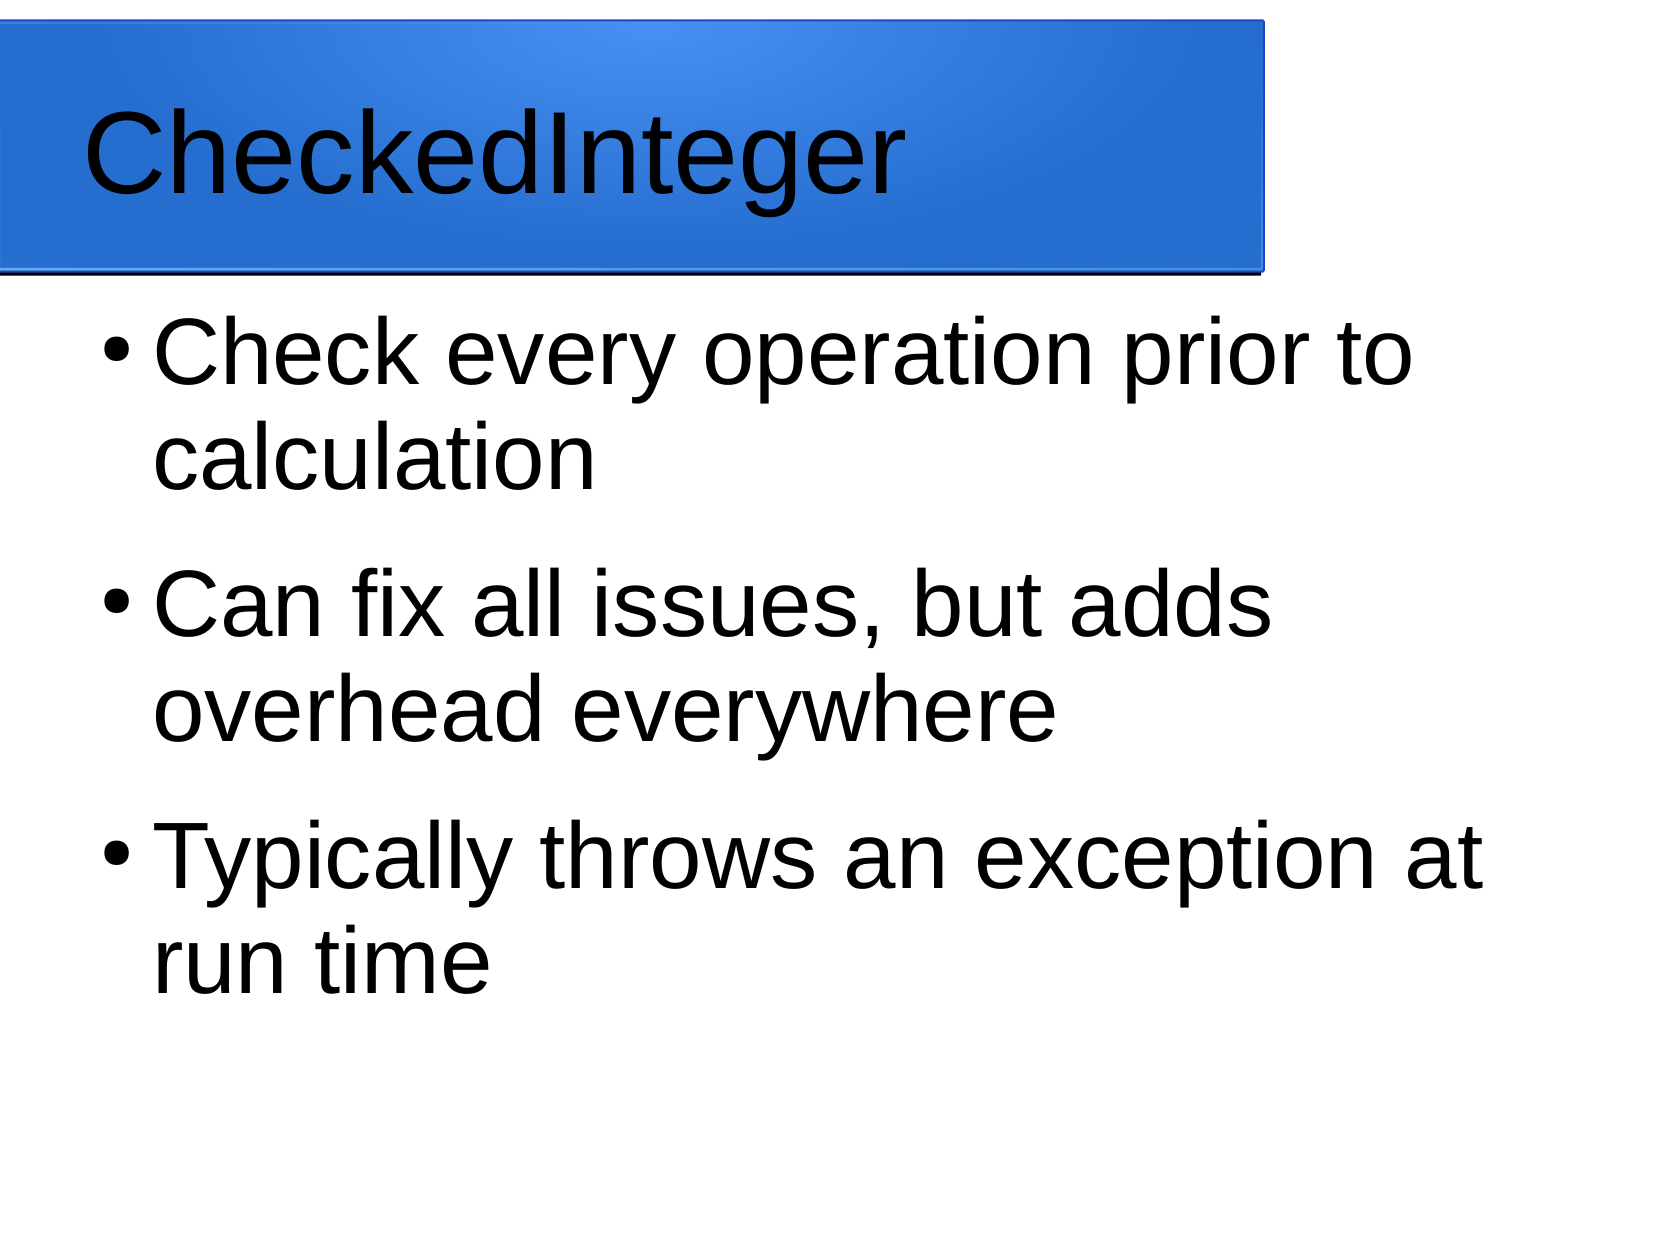

# CheckedInteger
Check every operation prior to calculation
Can fix all issues, but adds overhead everywhere
Typically throws an exception at run time